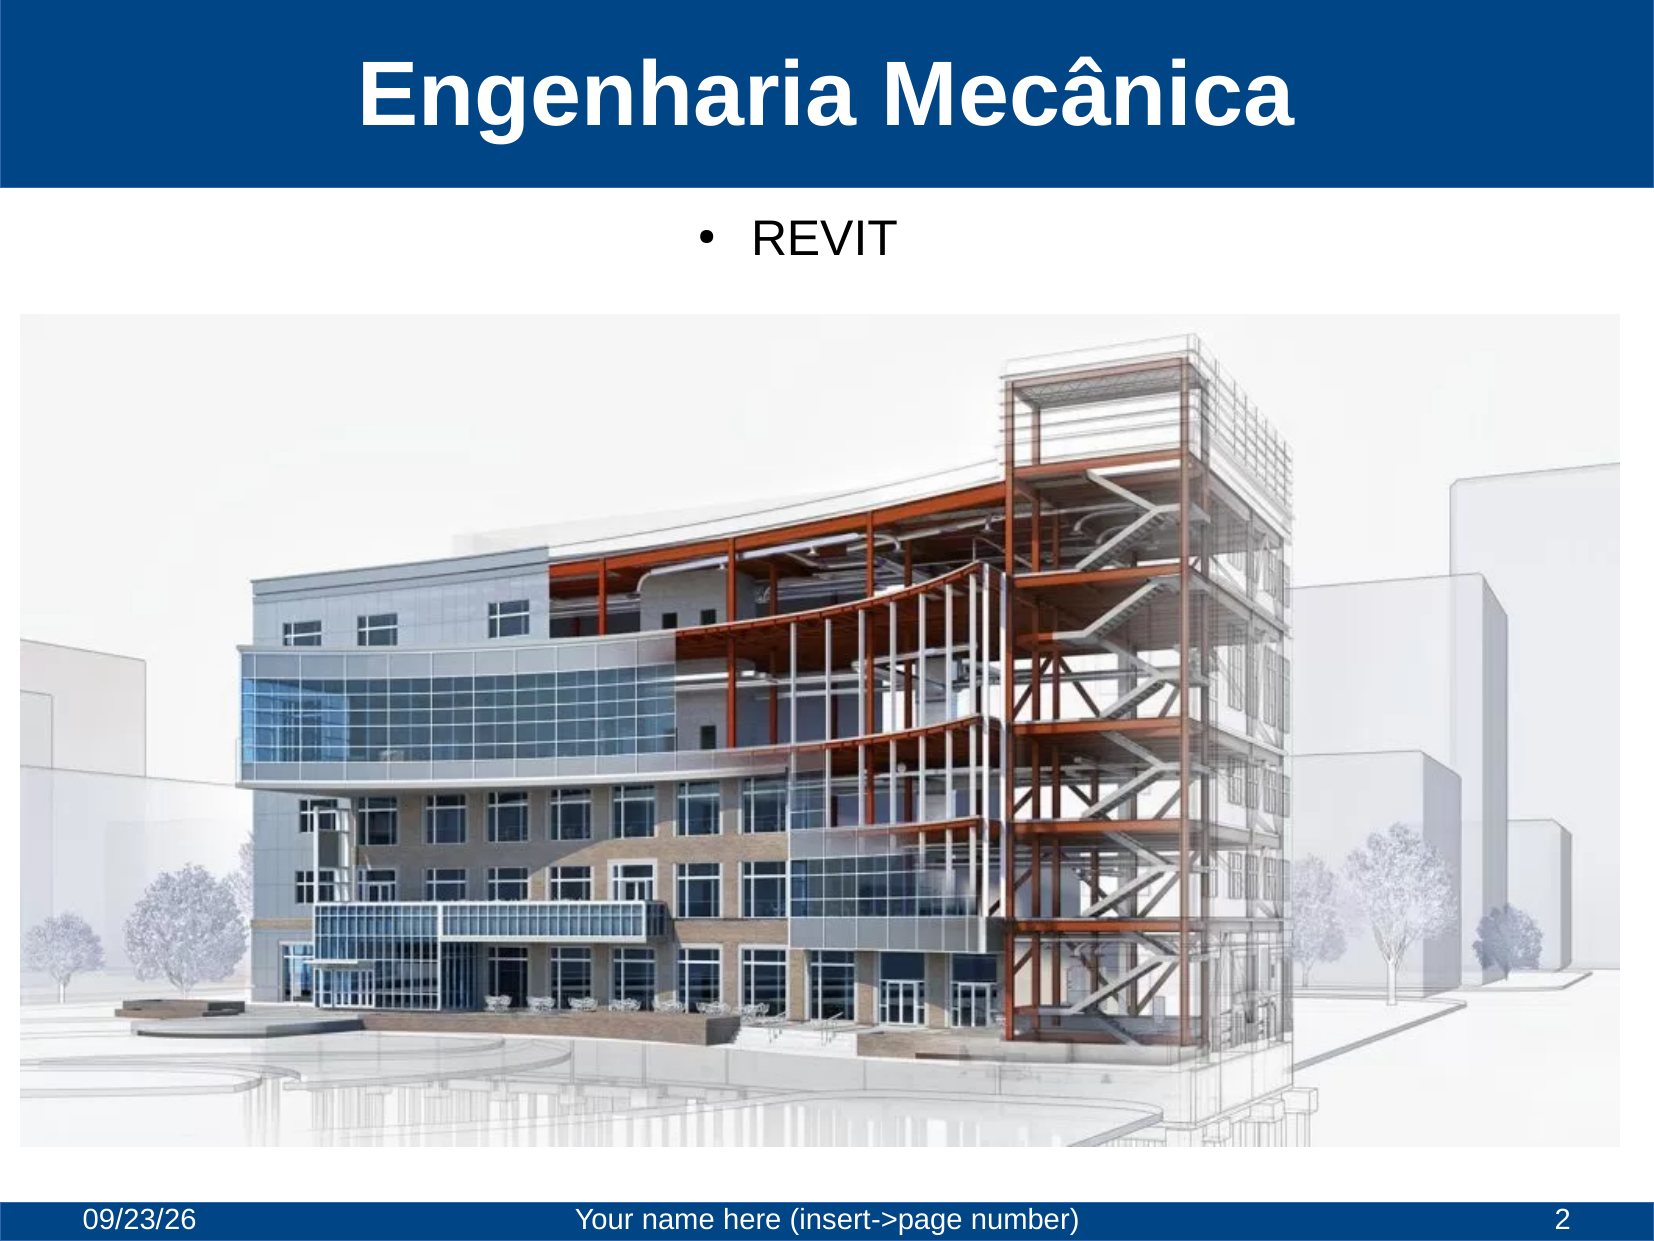

# Engenharia Mecânica
REVIT
Your name here (insert->page number)
2